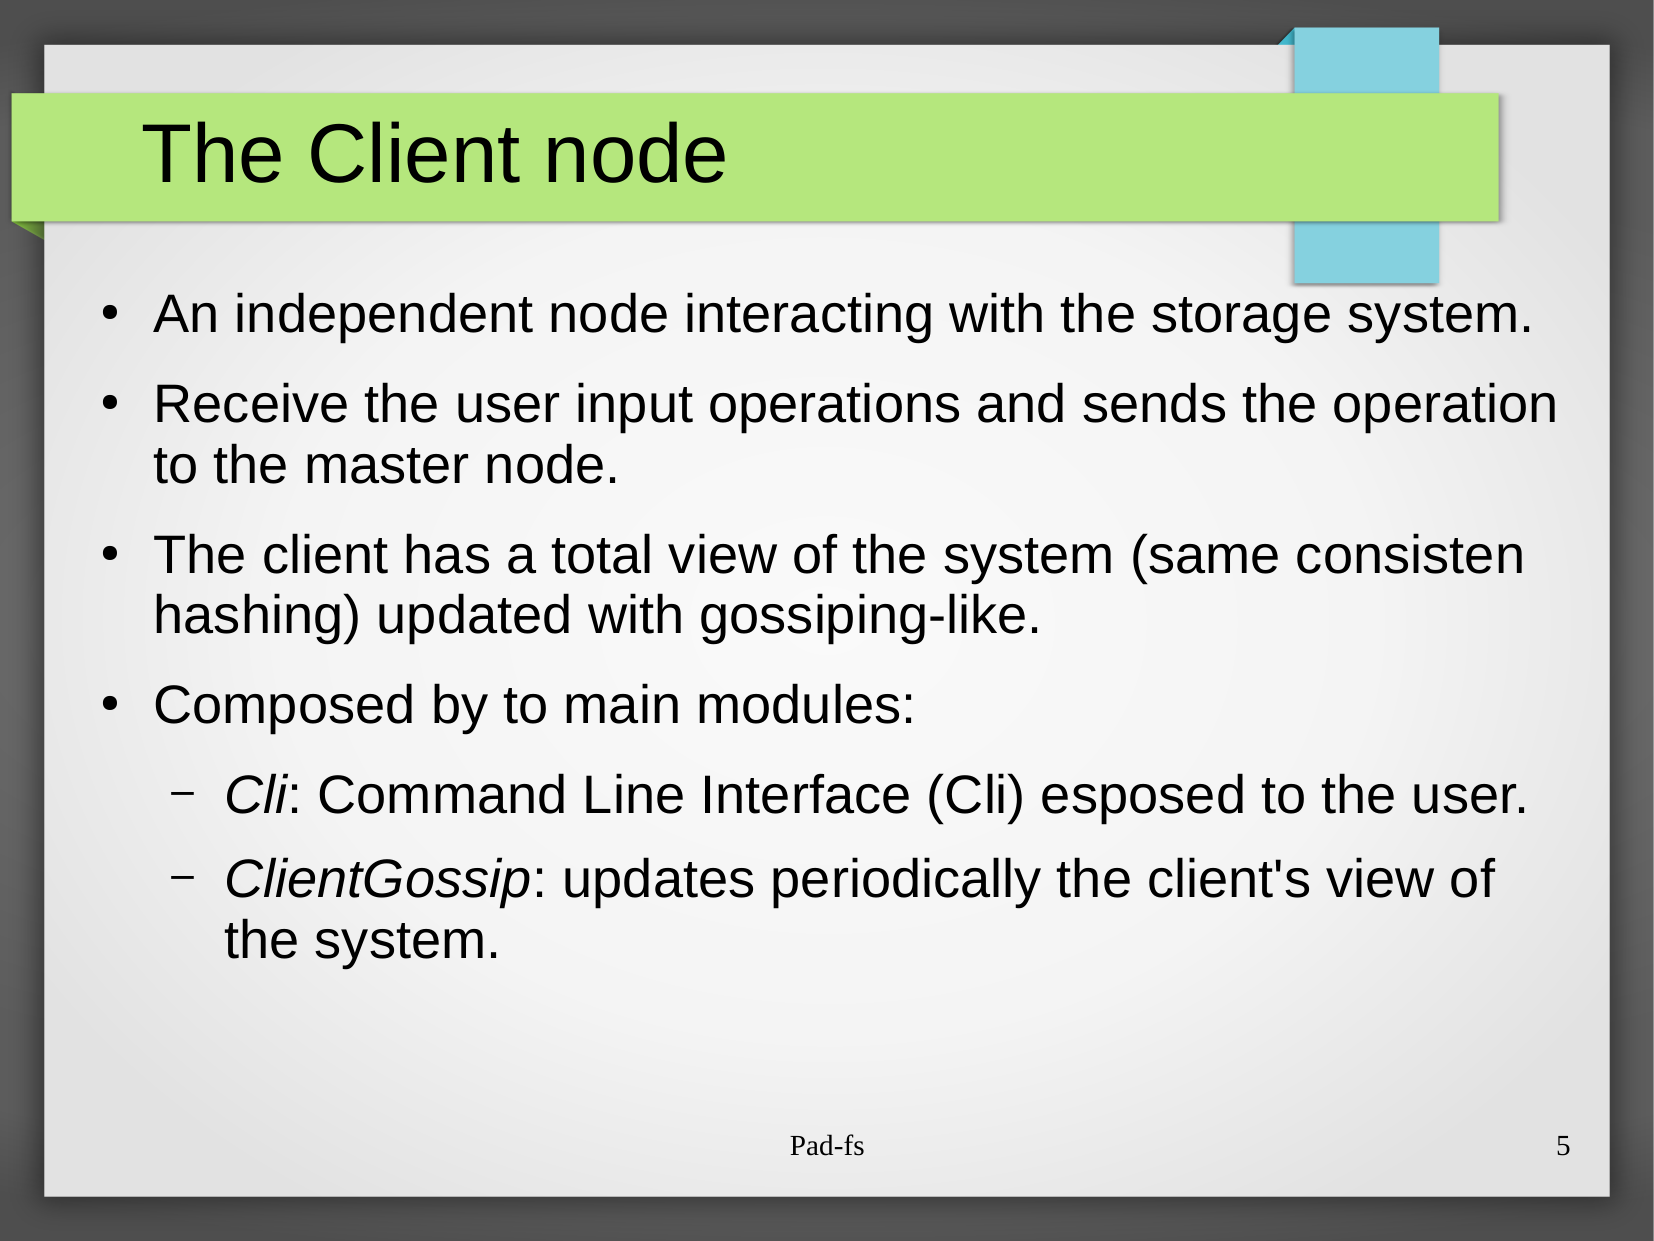

# The Client node
An independent node interacting with the storage system.
Receive the user input operations and sends the operation to the master node.
The client has a total view of the system (same consisten hashing) updated with gossiping-like.
Composed by to main modules:
Cli: Command Line Interface (Cli) esposed to the user.
ClientGossip: updates periodically the client's view of the system.
Pad-fs
5